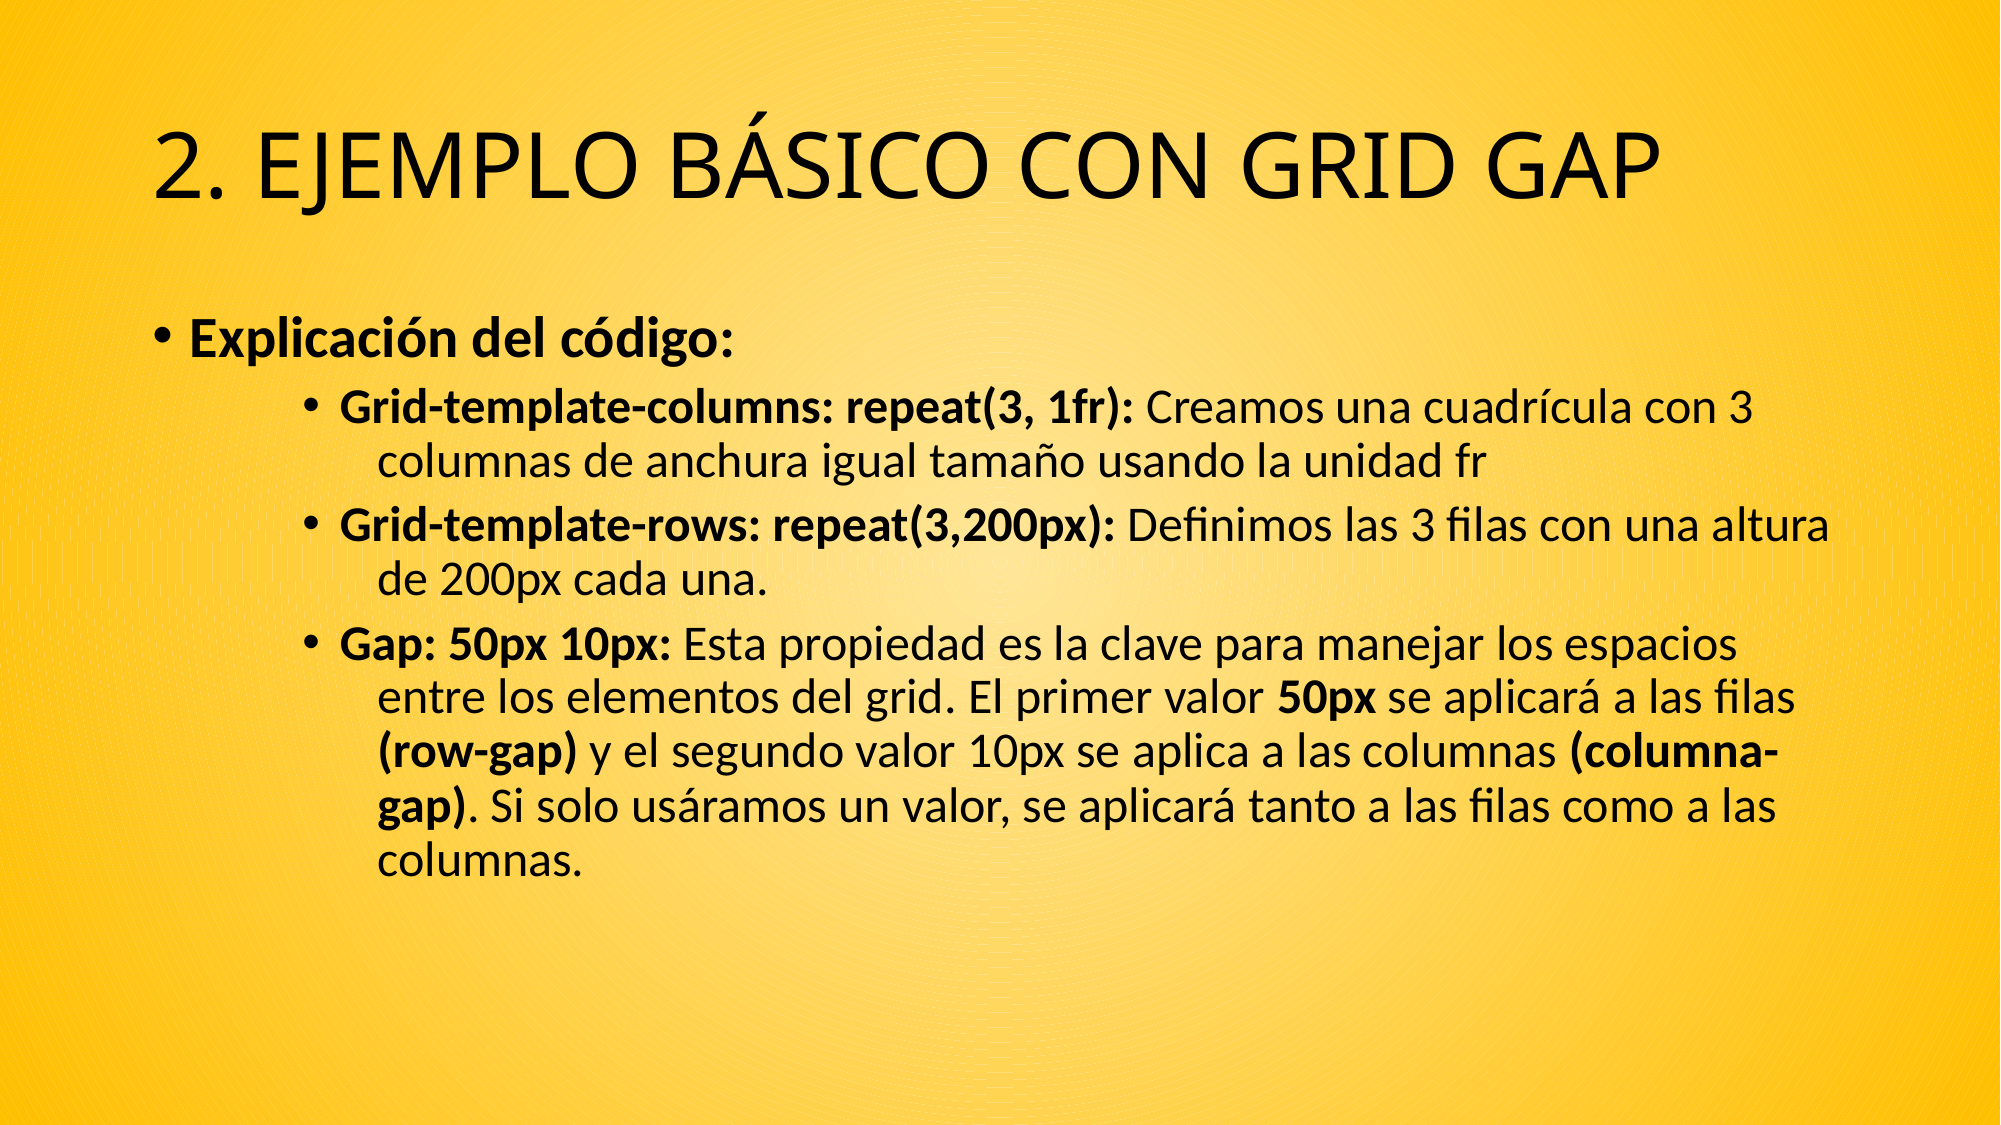

# 2. EJEMPLO BÁSICO CON GRID GAP
Explicación del código:
Grid-template-columns: repeat(3, 1fr): Creamos una cuadrícula con 3 columnas de anchura igual tamaño usando la unidad fr
Grid-template-rows: repeat(3,200px): Definimos las 3 filas con una altura de 200px cada una.
Gap: 50px 10px: Esta propiedad es la clave para manejar los espacios entre los elementos del grid. El primer valor 50px se aplicará a las filas (row-gap) y el segundo valor 10px se aplica a las columnas (columna-gap). Si solo usáramos un valor, se aplicará tanto a las filas como a las columnas.